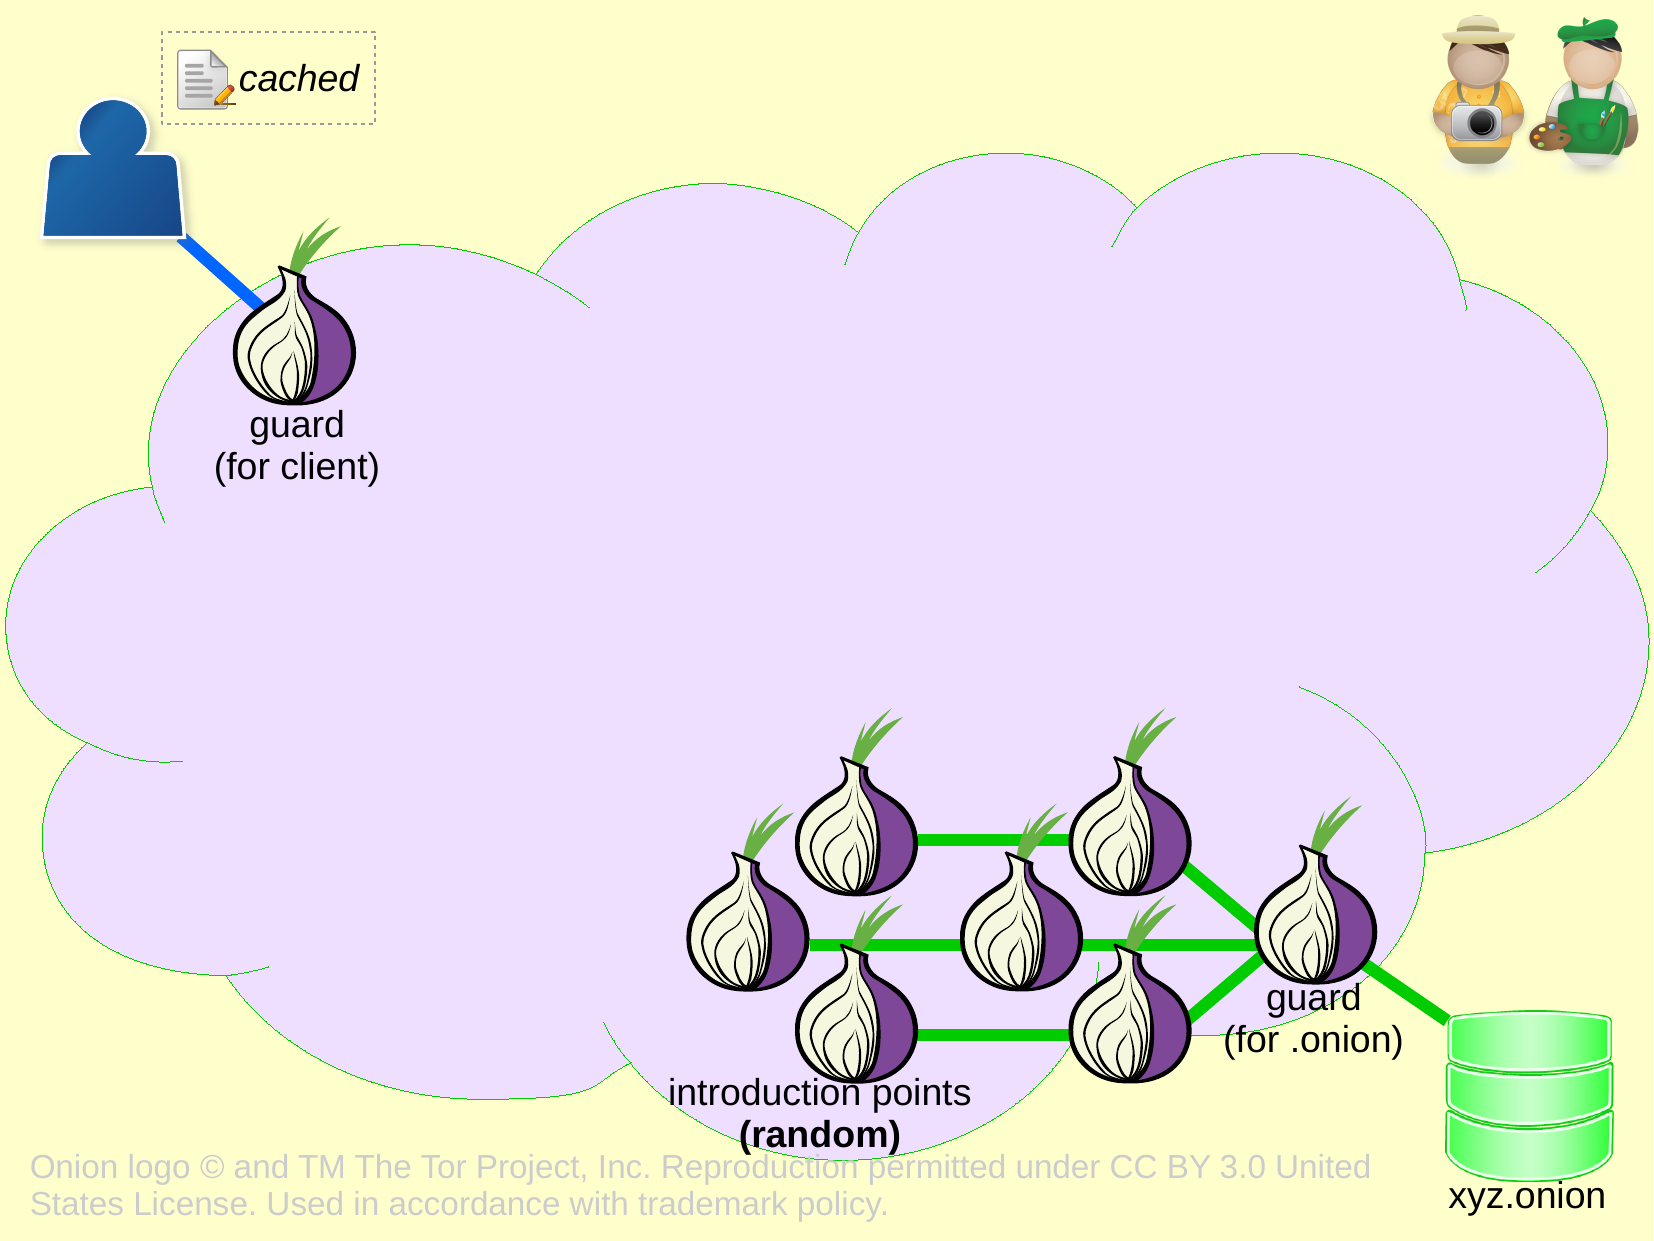

cached
guard
(for client)
guard
(for .onion)
xyz.onion
introduction points
(random)
Onion logo © and TM The Tor Project, Inc. Reproduction permitted under CC BY 3.0 United States License. Used in accordance with trademark policy.